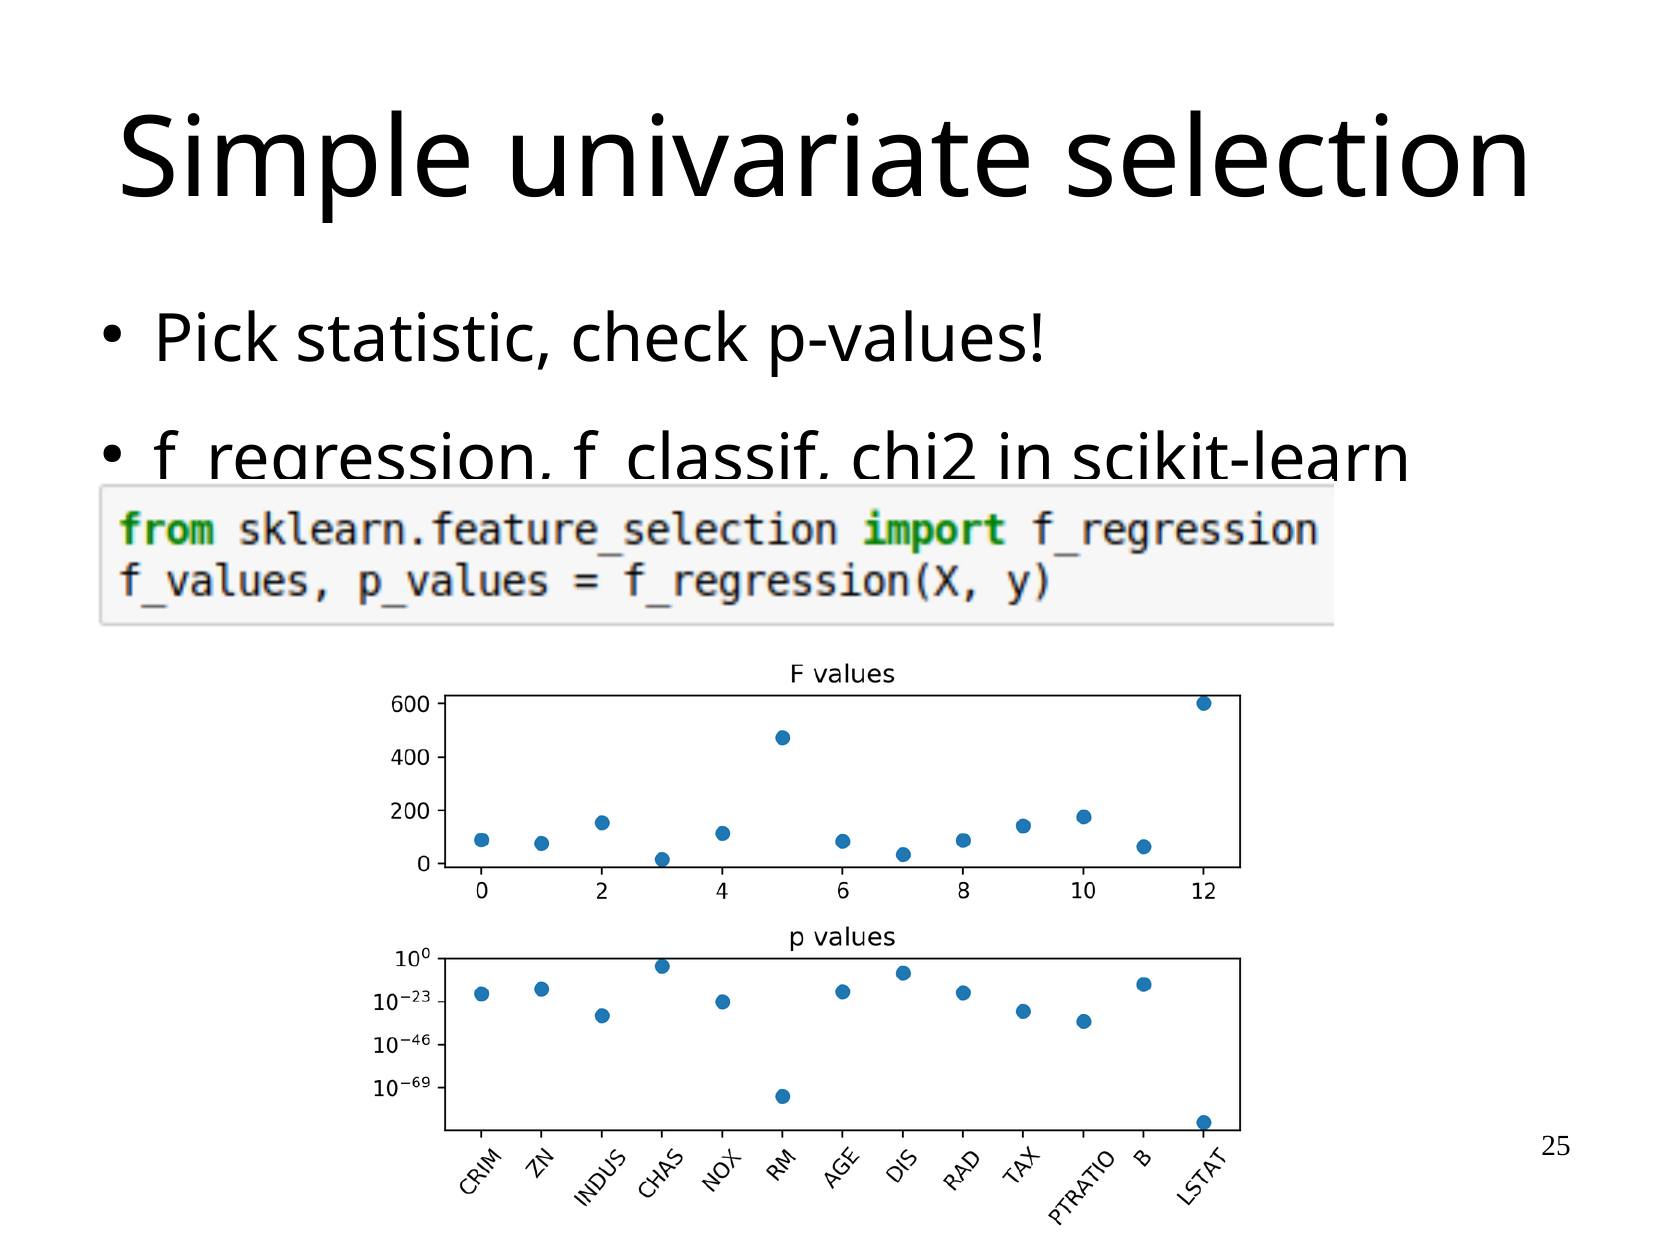

# Simple univariate selection
Pick statistic, check p-values!
f_regression, f_classif, chi2 in scikit-learn
25